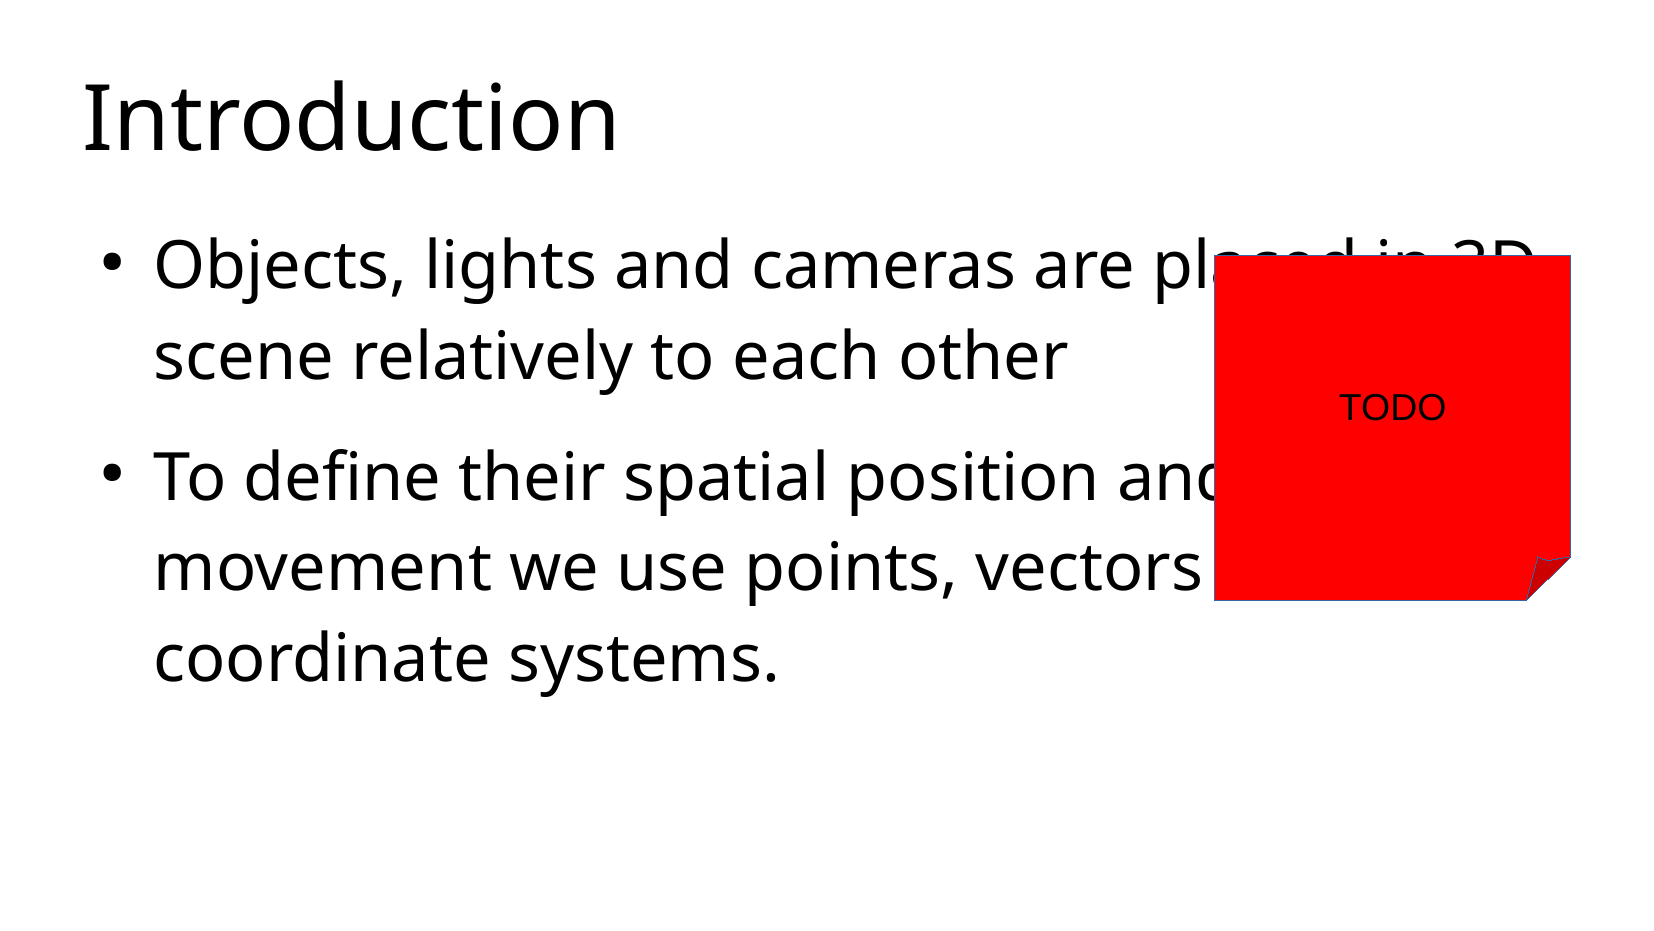

# Introduction
Objects, lights and cameras are placed in 3D scene relatively to each other
To define their spatial position and movement we use points, vectors and coordinate systems.
TODO